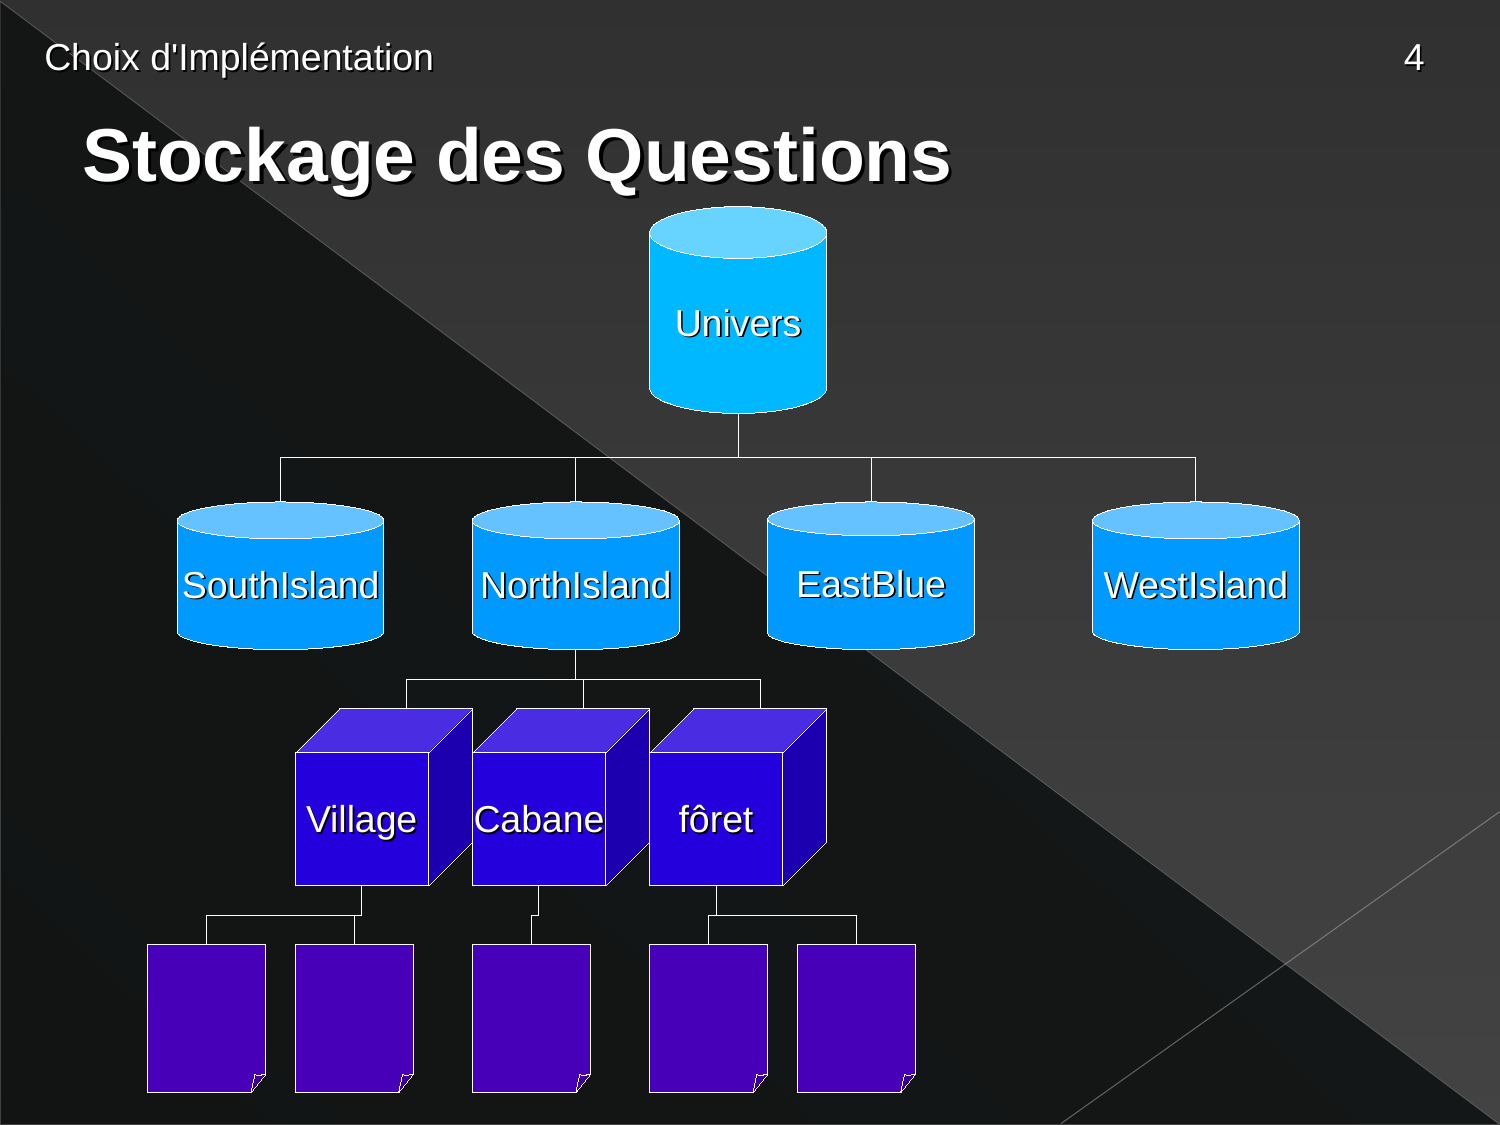

Choix d'Implémentation												 4
# Stockage des Questions
Univers
SouthIsland
NorthIsland
EastBlue
WestIsland
Village
Cabane
fôret